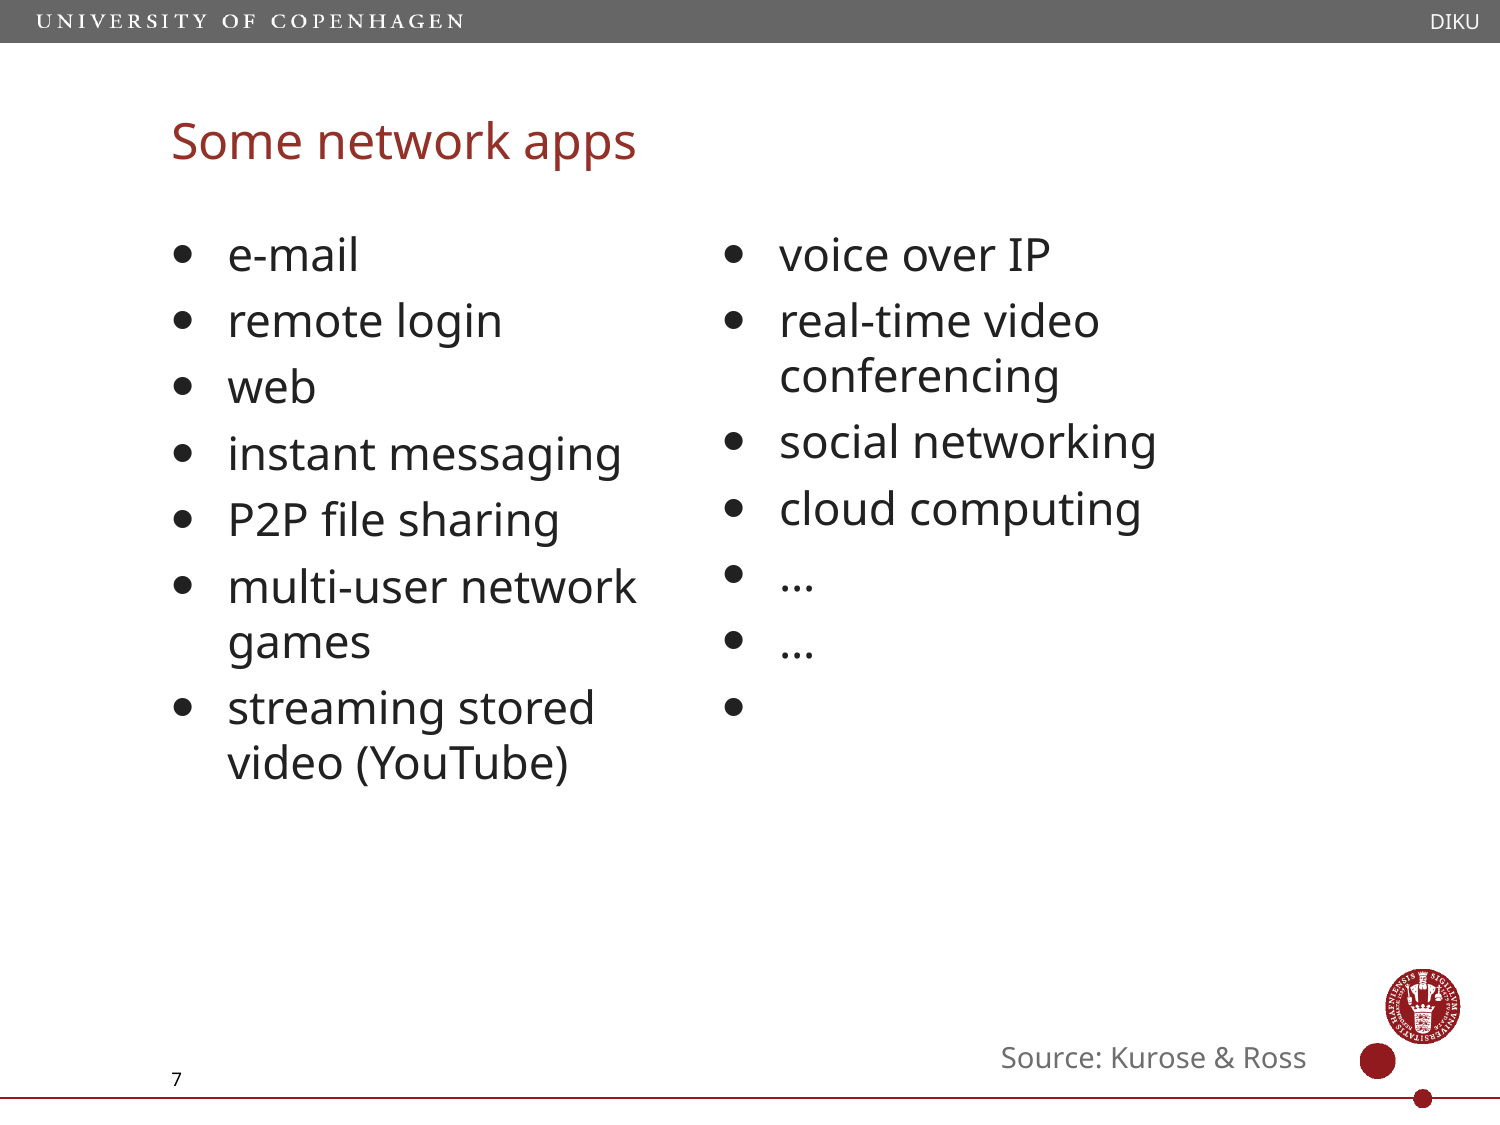

DIKU
# Some network apps
e-mail
remote login
web
instant messaging
P2P file sharing
multi-user network games
streaming stored video (YouTube)
voice over IP
real-time video conferencing
social networking
cloud computing
…
…
Source: Kurose & Ross